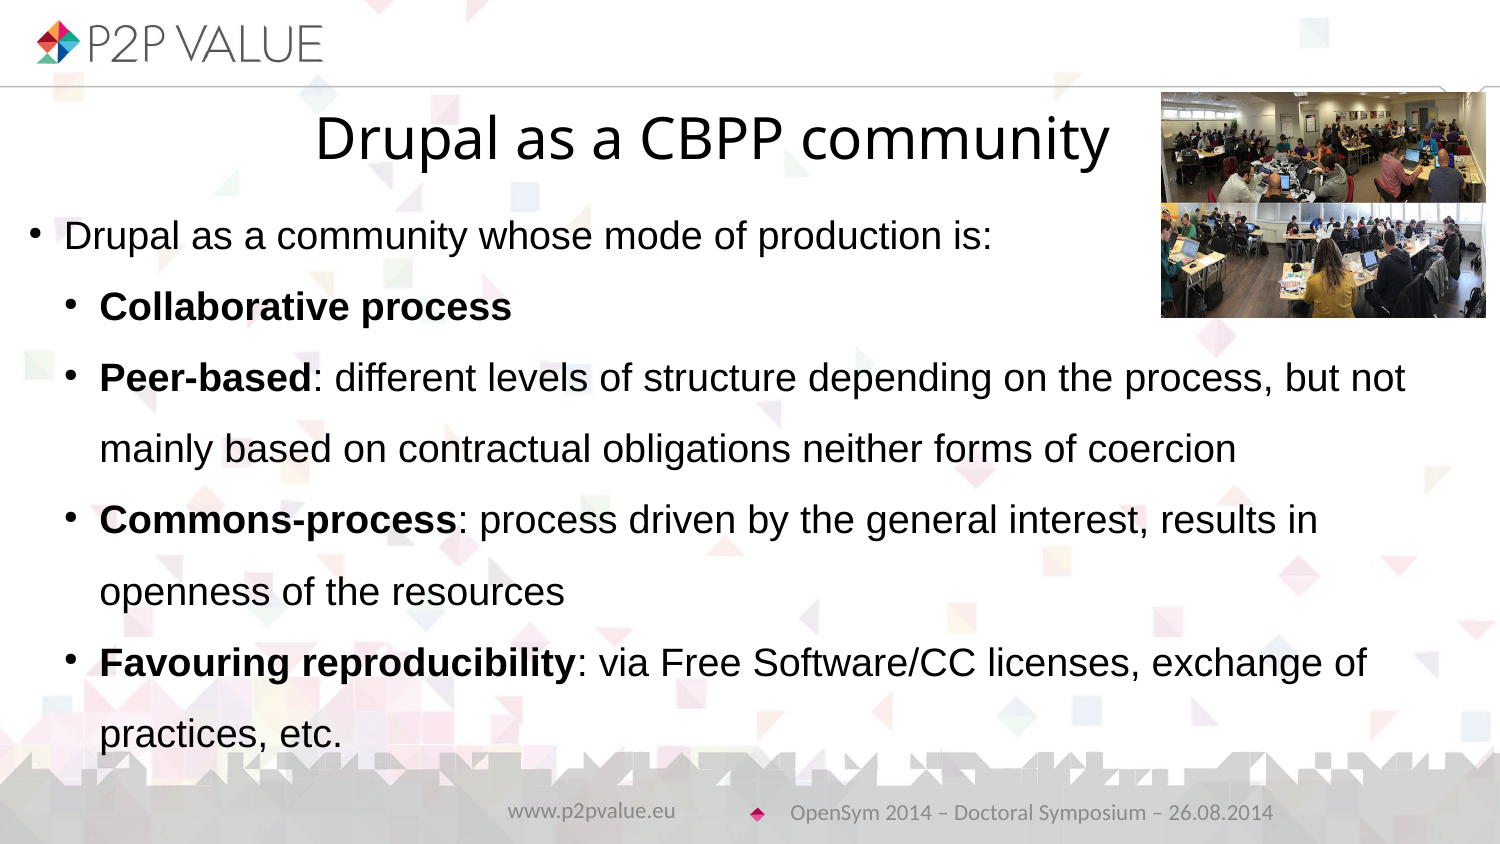

# Drupal as a CBPP community
Drupal as a community whose mode of production is:
Collaborative process
Peer-based: different levels of structure depending on the process, but not mainly based on contractual obligations neither forms of coercion
Commons-process: process driven by the general interest, results in openness of the resources
Favouring reproducibility: via Free Software/CC licenses, exchange of practices, etc.
OpenSym 2014 – Doctoral Symposium – 26.08.2014
www.p2pvalue.eu